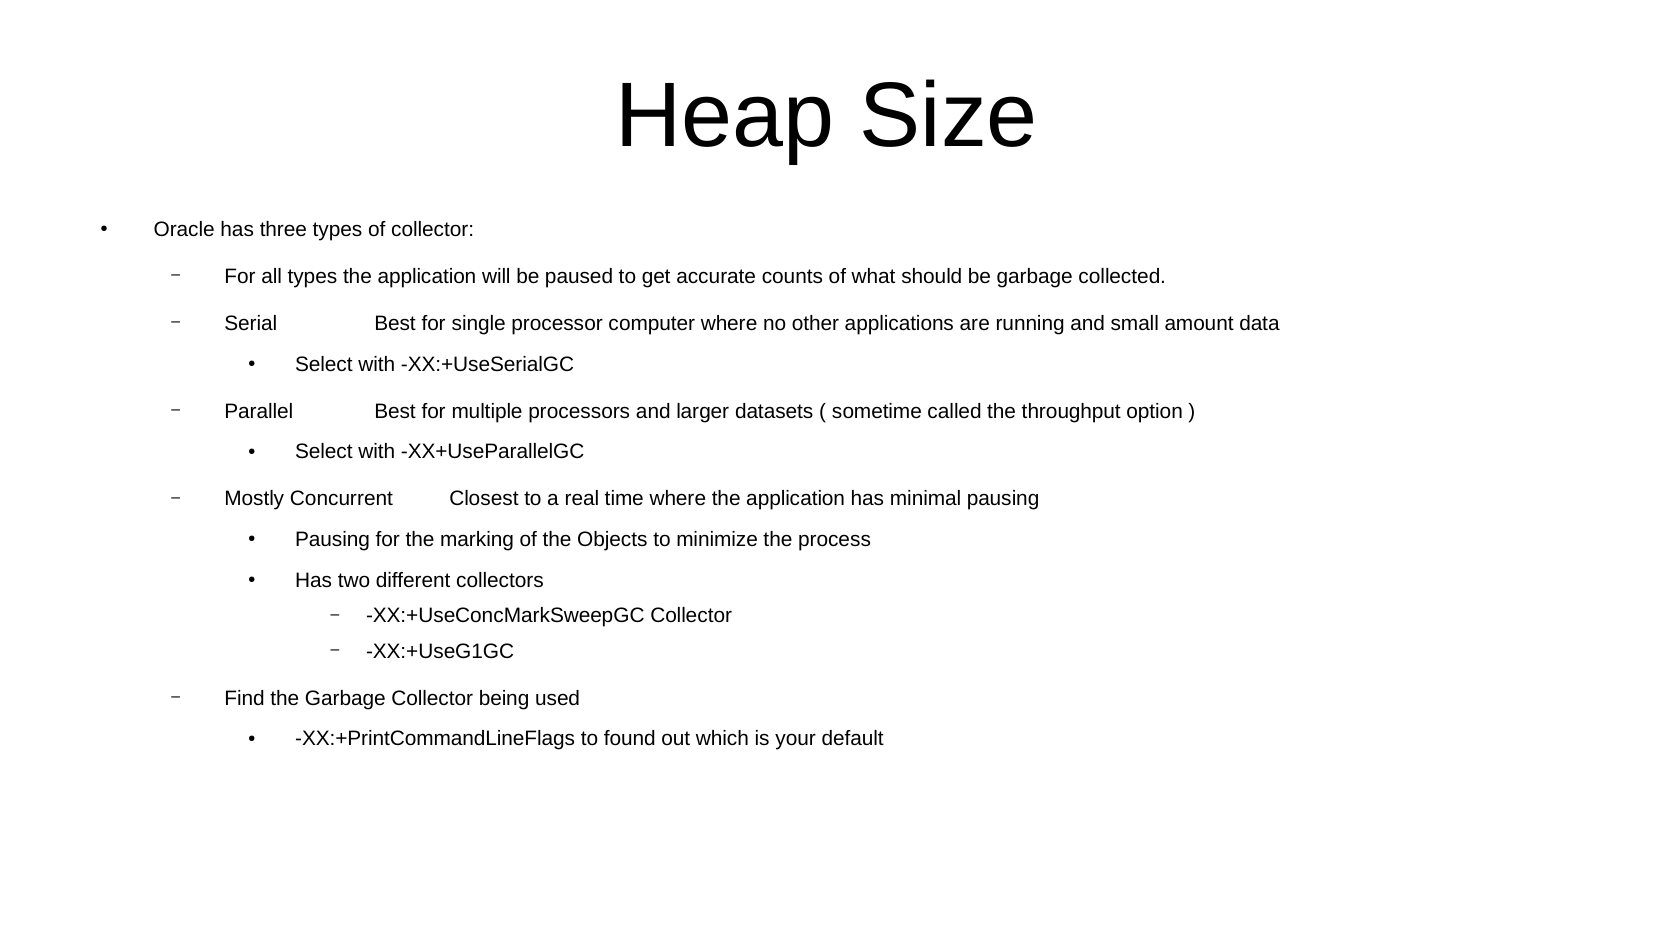

# Heap Size
Oracle has three types of collector:
For all types the application will be paused to get accurate counts of what should be garbage collected.
Serial		Best for single processor computer where no other applications are running and small amount data
Select with -XX:+UseSerialGC
Parallel		Best for multiple processors and larger datasets ( sometime called the throughput option )
Select with -XX+UseParallelGC
Mostly Concurrent 	Closest to a real time where the application has minimal pausing
Pausing for the marking of the Objects to minimize the process
Has two different collectors
-XX:+UseConcMarkSweepGC Collector
-XX:+UseG1GC
Find the Garbage Collector being used
-XX:+PrintCommandLineFlags to found out which is your default